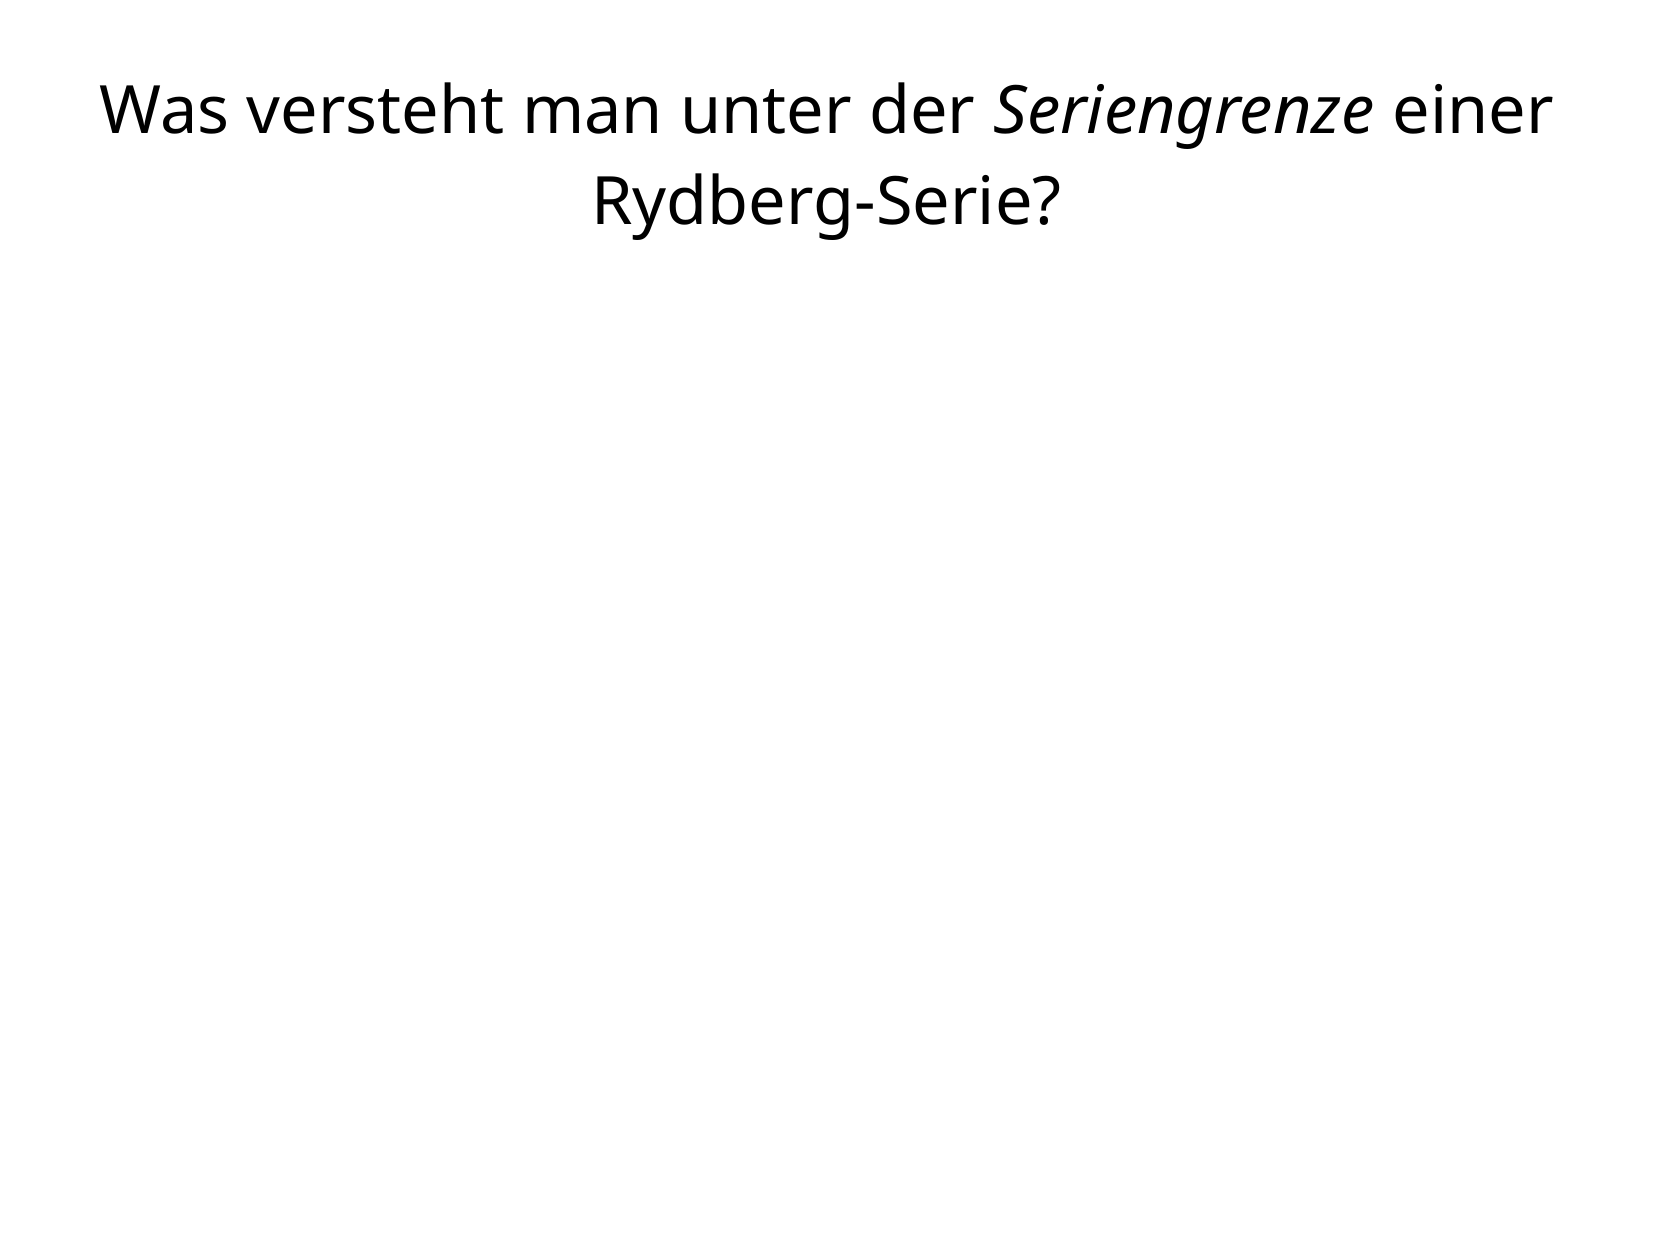

# Was versteht man unter der Seriengrenze einer Rydberg-Serie?